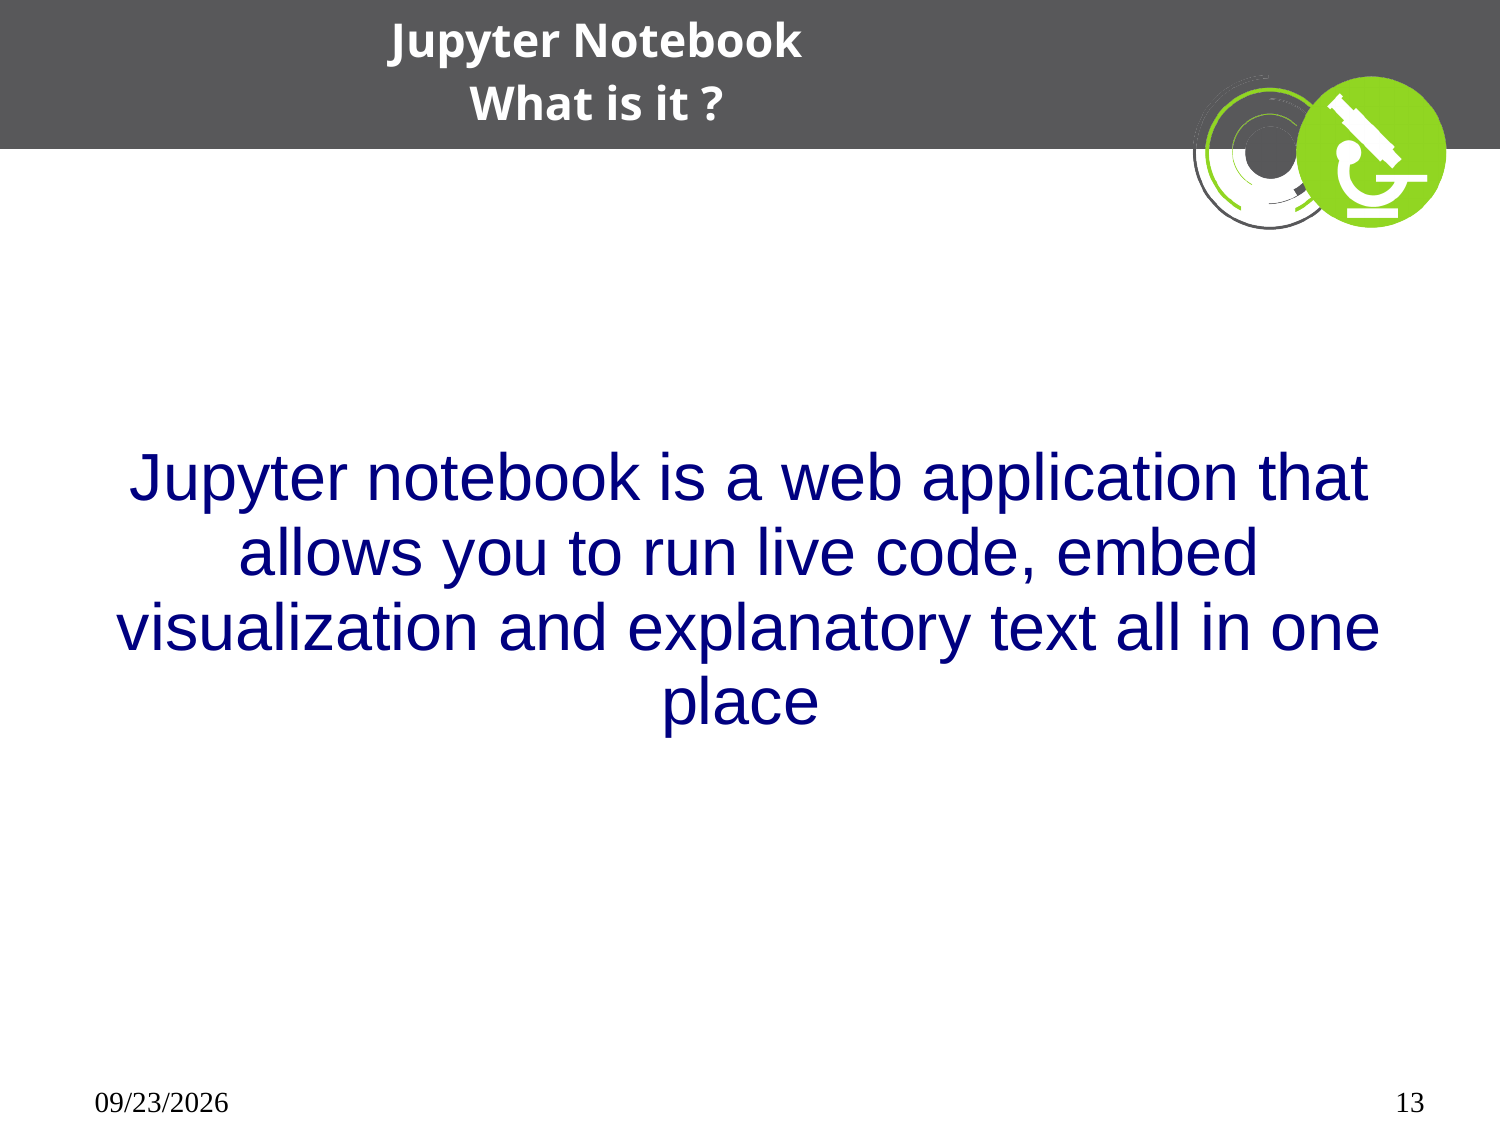

# Jupyter Notebook What is it ?
Jupyter notebook is a web application that allows you to run live code, embed visualization and explanatory text all in one place
13